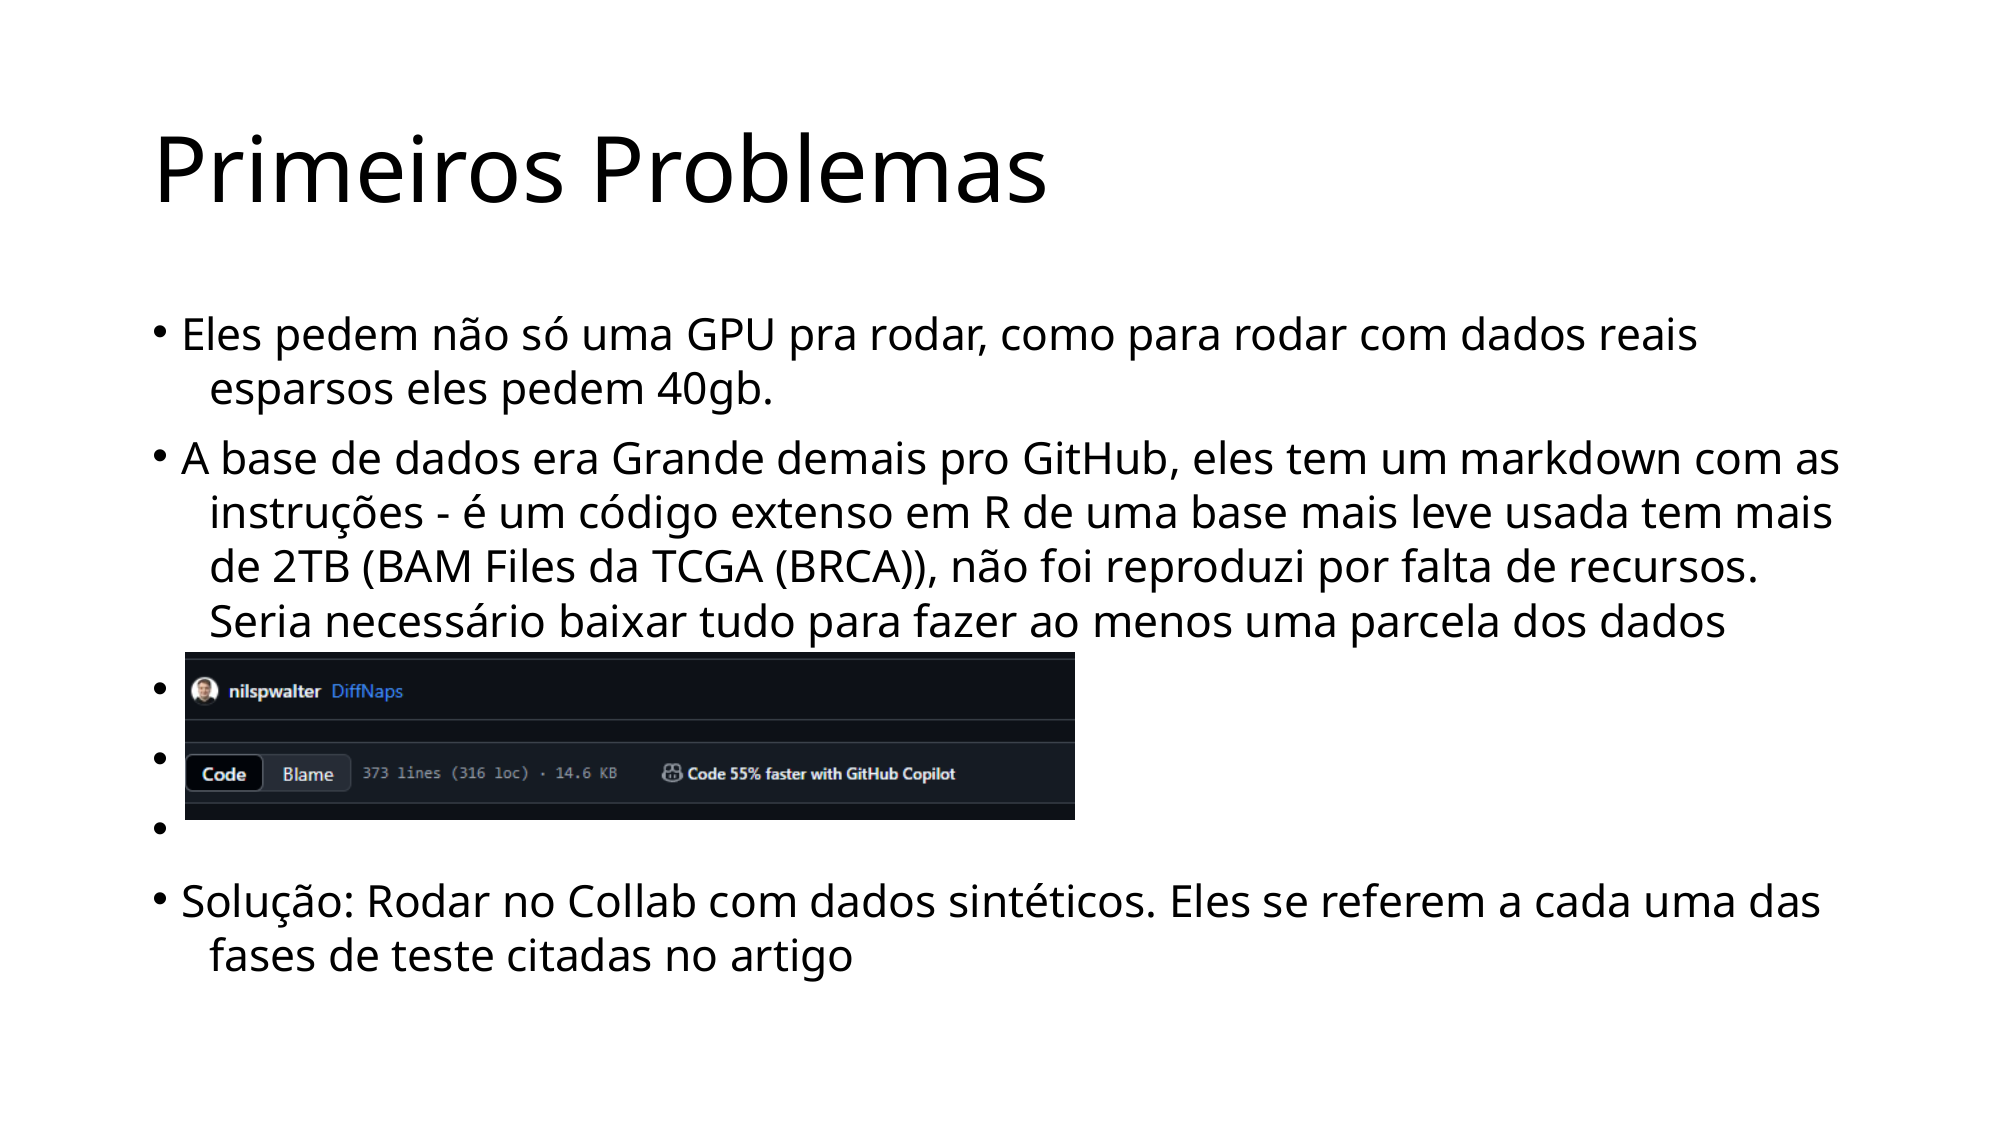

Primeiros Problemas
Eles pedem não só uma GPU pra rodar, como para rodar com dados reais esparsos eles pedem 40gb.
A base de dados era Grande demais pro GitHub, eles tem um markdown com as instruções - é um código extenso em R de uma base mais leve usada tem mais de 2TB (BAM Files da TCGA (BRCA)), não foi reproduzi por falta de recursos. Seria necessário baixar tudo para fazer ao menos uma parcela dos dados
Solução: Rodar no Collab com dados sintéticos. Eles se referem a cada uma das fases de teste citadas no artigo